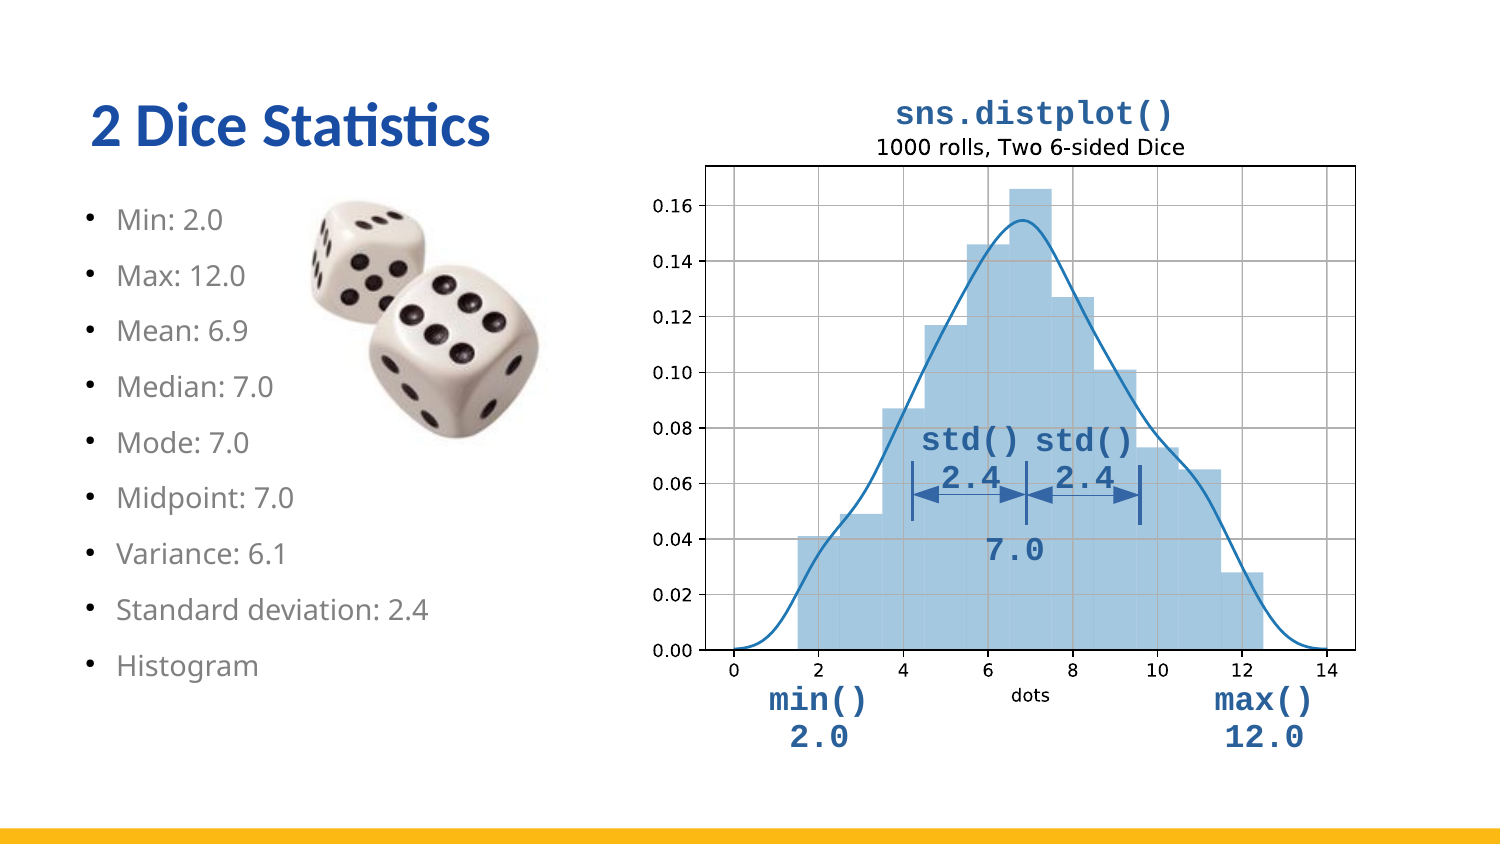

# 2 Dice Statistics
sns.distplot()
Min: 2.0
Max: 12.0
Mean: 6.9
Median: 7.0
Mode: 7.0
Midpoint: 7.0
Variance: 6.1
Standard deviation: 2.4
Histogram
std()
2.4
std()
2.4
7.0
min()
2.0
max()
12.0